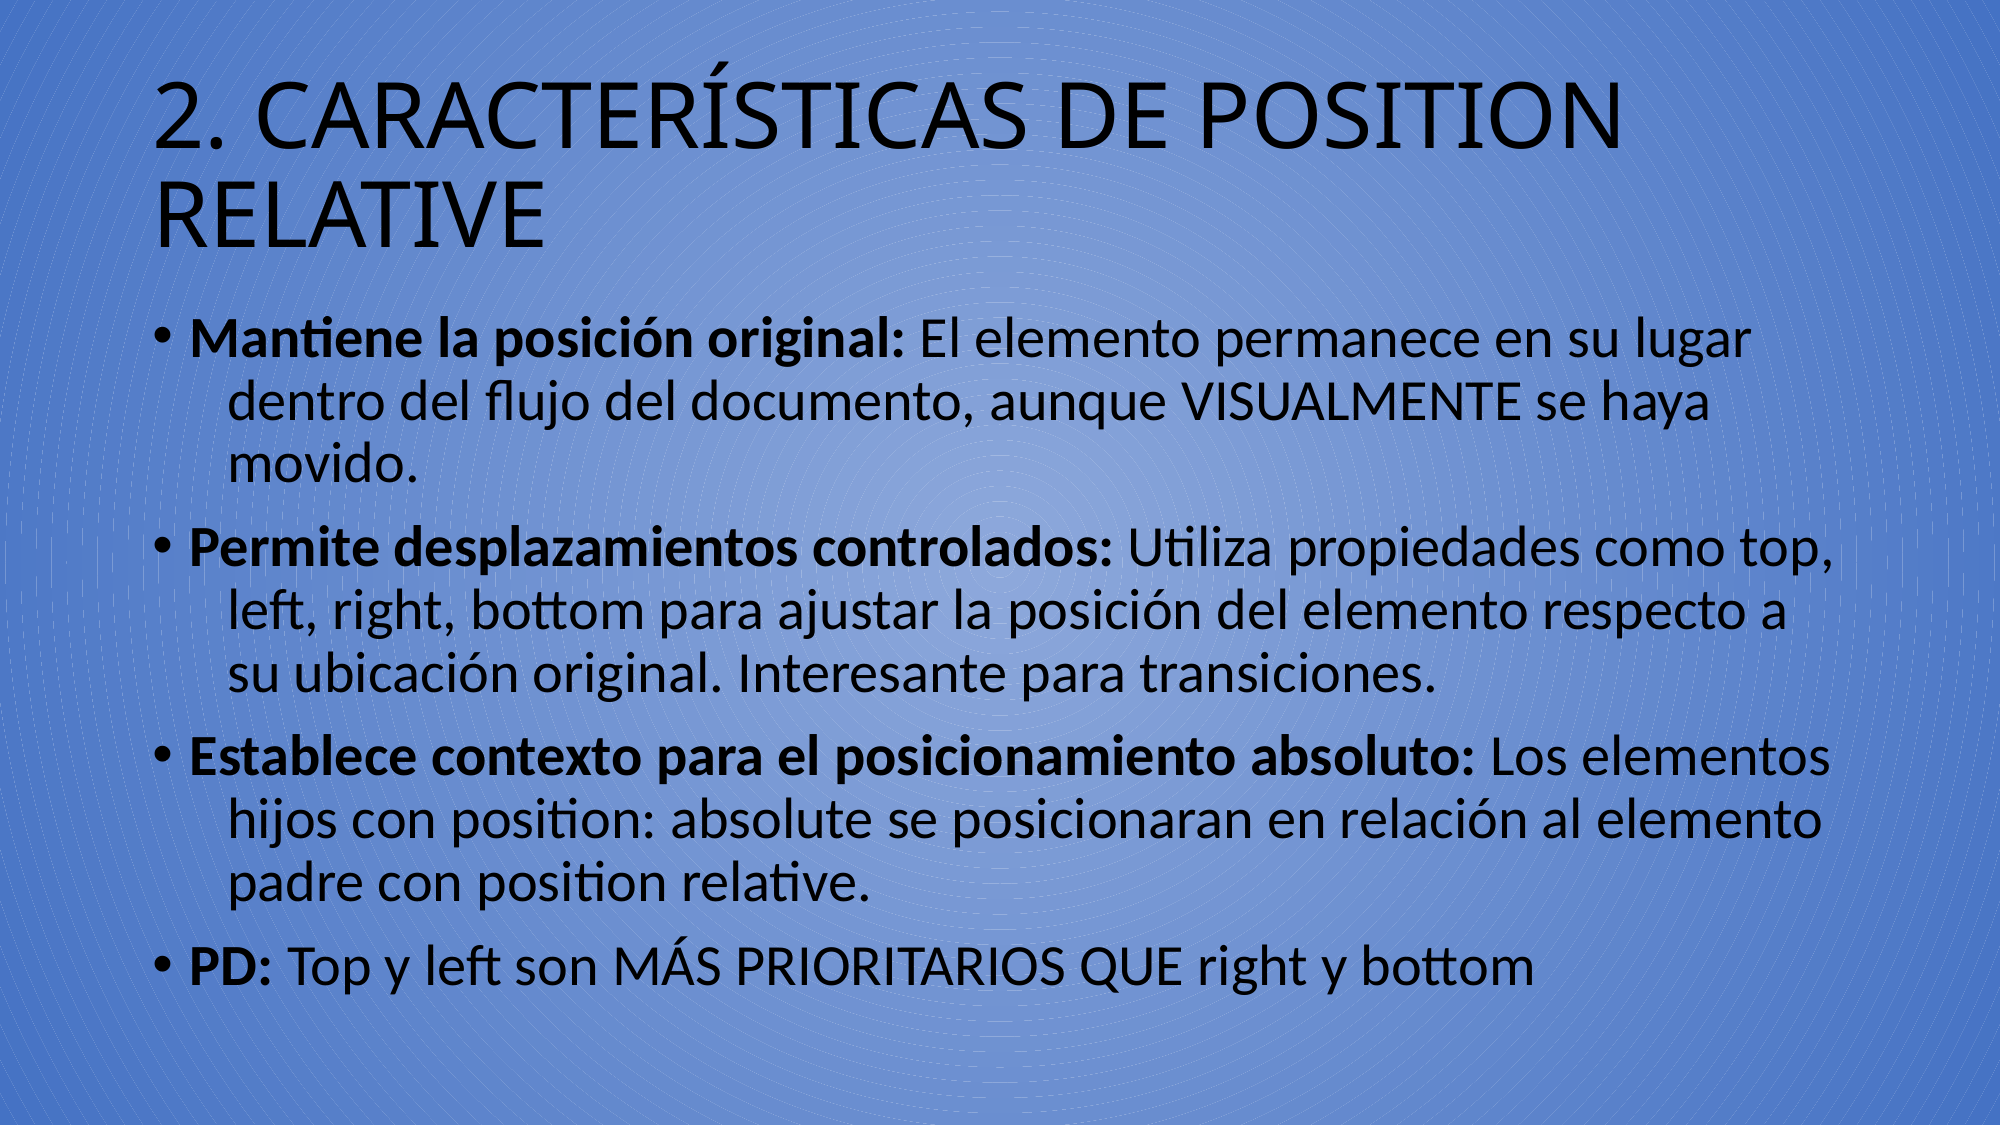

# 2. CARACTERÍSTICAS DE POSITION RELATIVE
Mantiene la posición original: El elemento permanece en su lugar dentro del flujo del documento, aunque VISUALMENTE se haya movido.
Permite desplazamientos controlados: Utiliza propiedades como top, left, right, bottom para ajustar la posición del elemento respecto a su ubicación original. Interesante para transiciones.
Establece contexto para el posicionamiento absoluto: Los elementos hijos con position: absolute se posicionaran en relación al elemento padre con position relative.
PD: Top y left son MÁS PRIORITARIOS QUE right y bottom